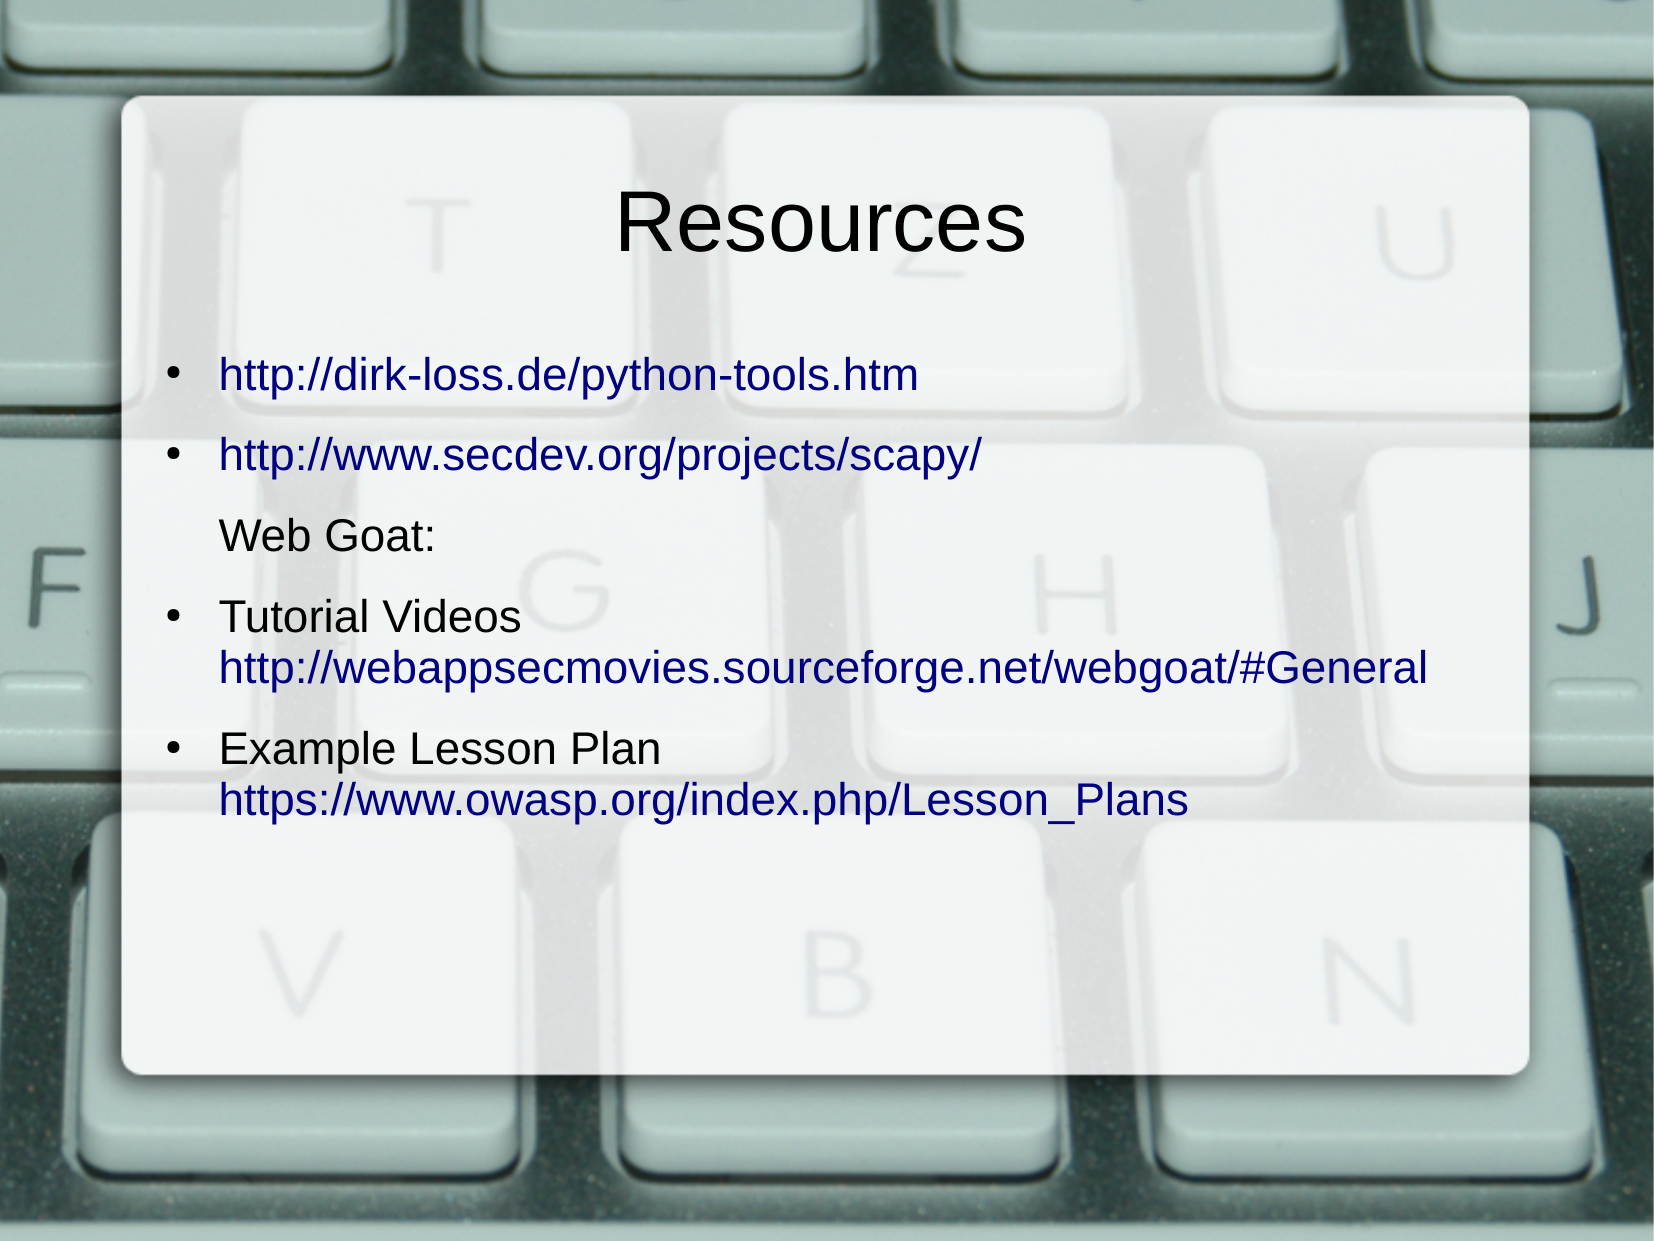

# Resources
http://dirk-loss.de/python-tools.htm
http://www.secdev.org/projects/scapy/
Web Goat:
Tutorial Videos http://webappsecmovies.sourceforge.net/webgoat/#General
Example Lesson Plan https://www.owasp.org/index.php/Lesson_Plans